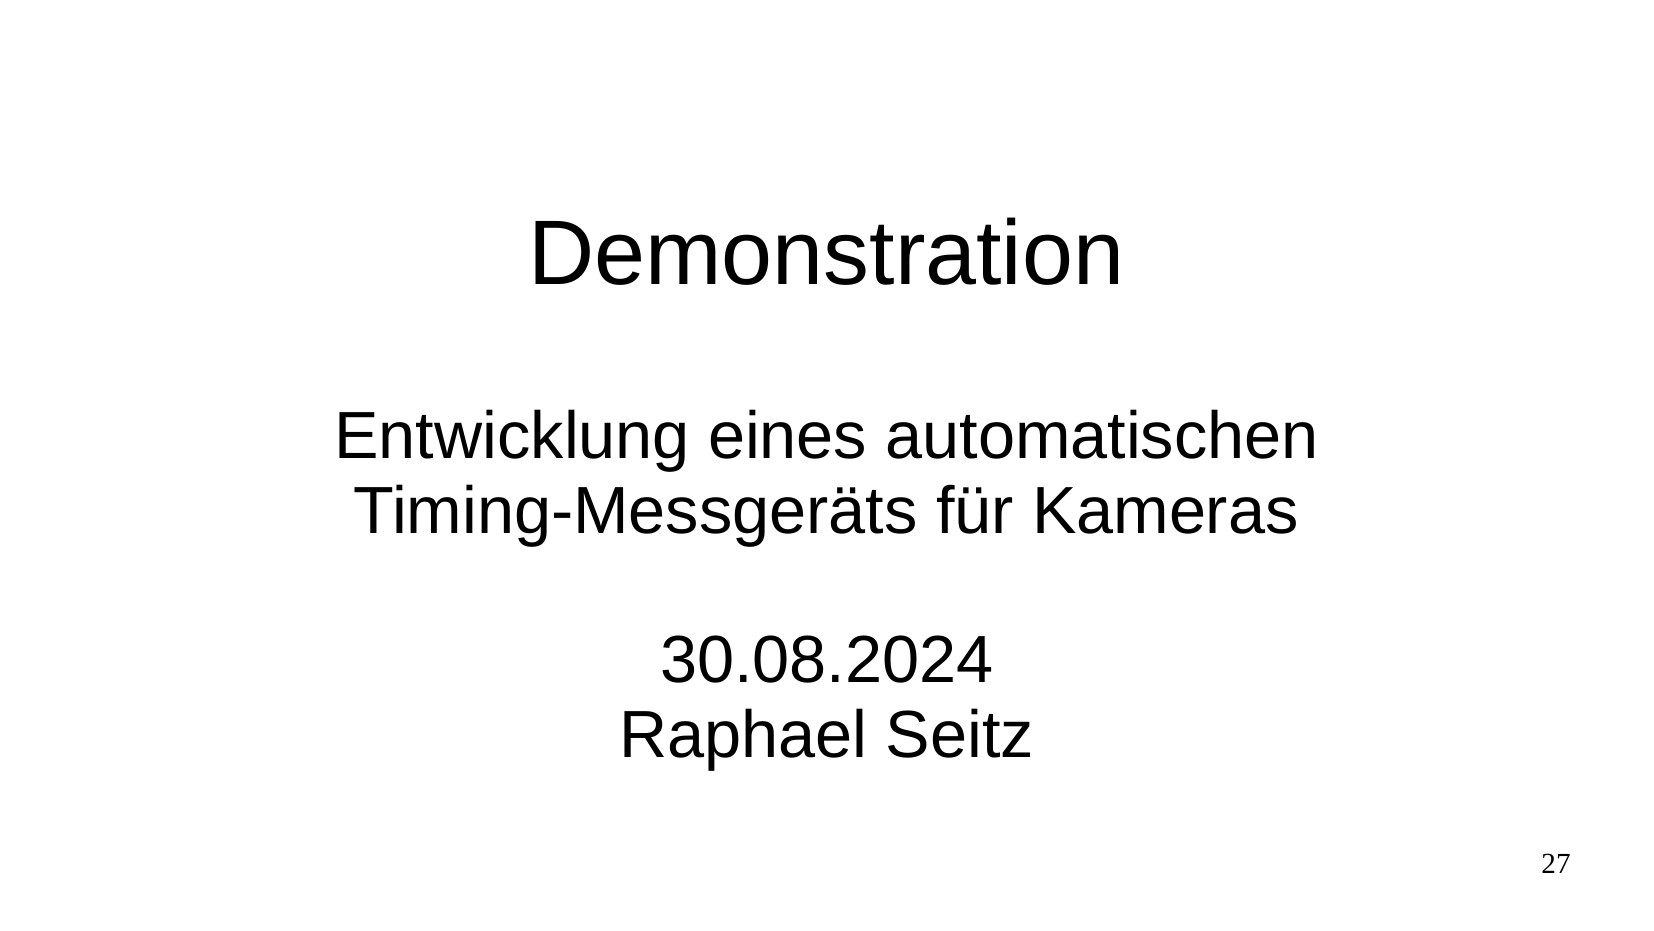

# Demonstration
Entwicklung eines automatischen
Timing-Messgeräts für Kameras
30.08.2024
Raphael Seitz
27